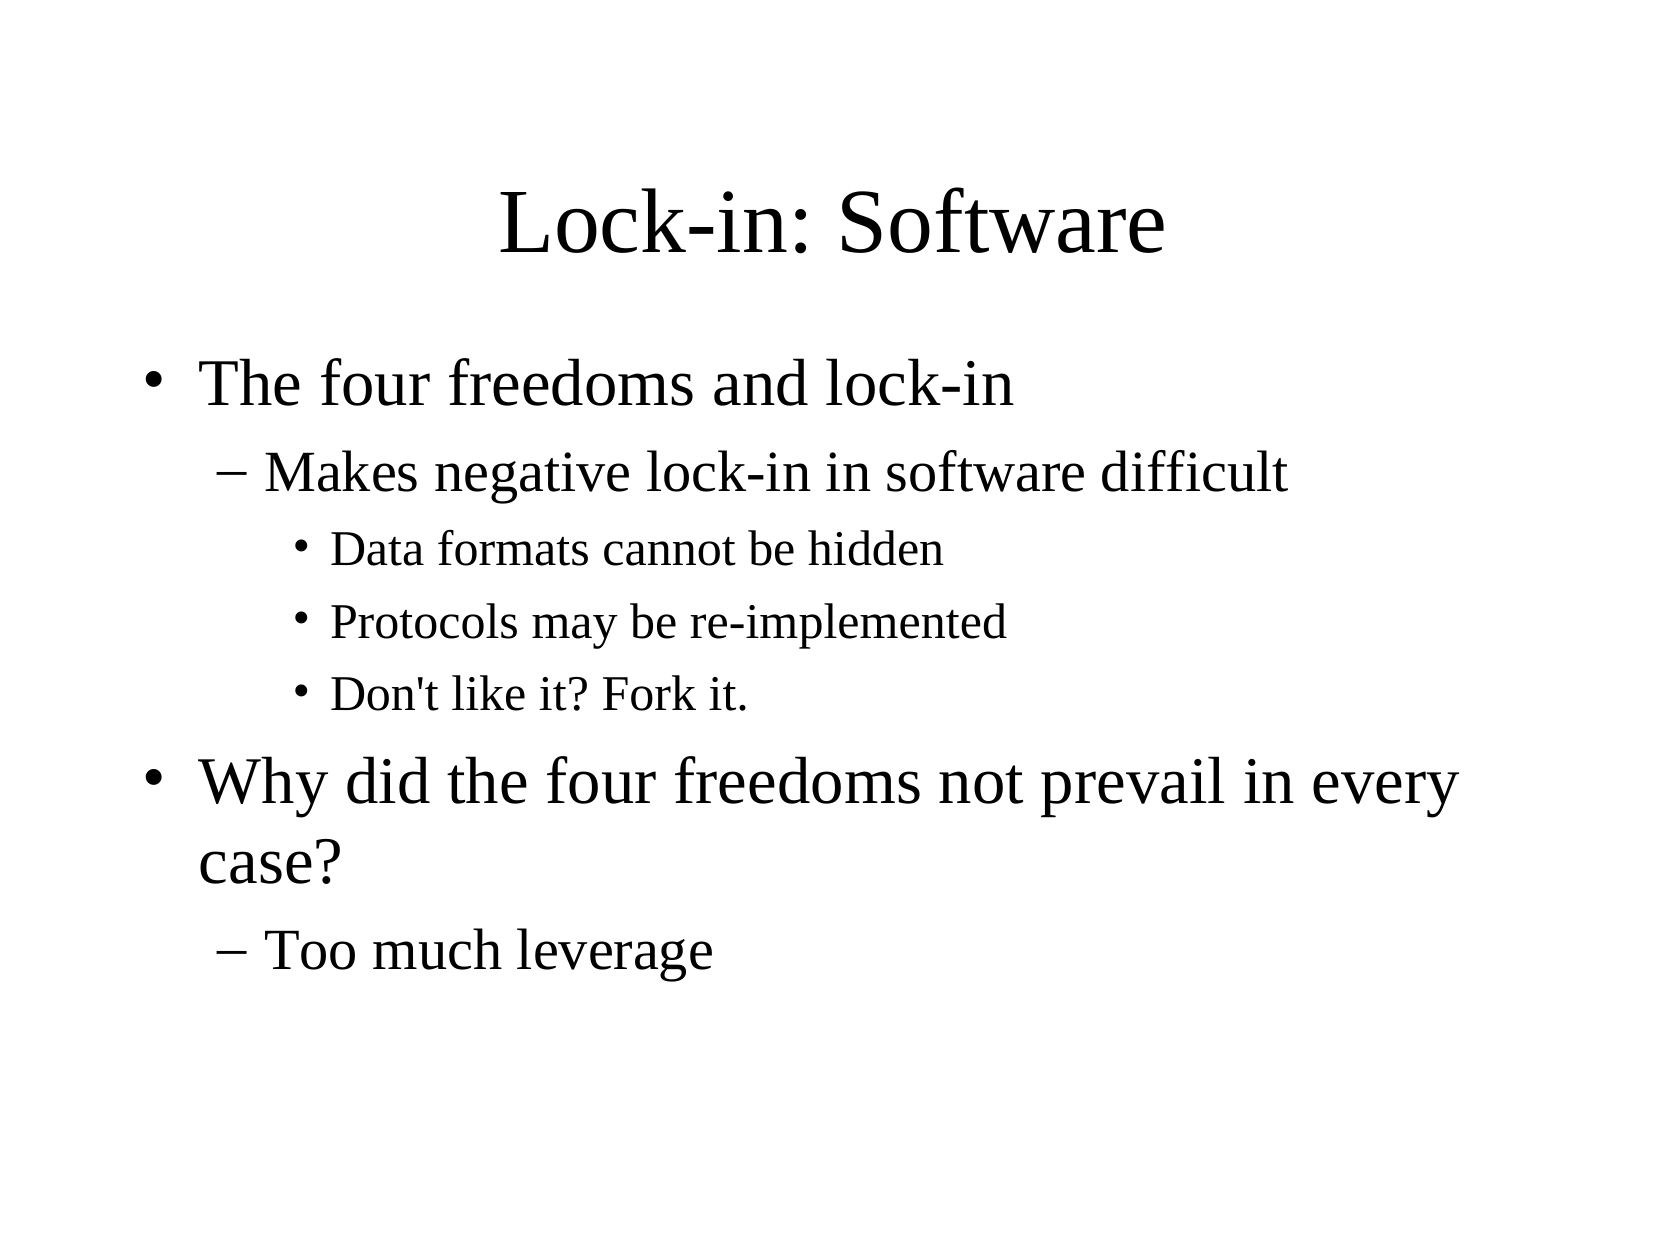

# Lock-in: Software
The four freedoms and lock-in
Makes negative lock-in in software difficult
Data formats cannot be hidden
Protocols may be re-implemented
Don't like it? Fork it.
Why did the four freedoms not prevail in every case?
Too much leverage